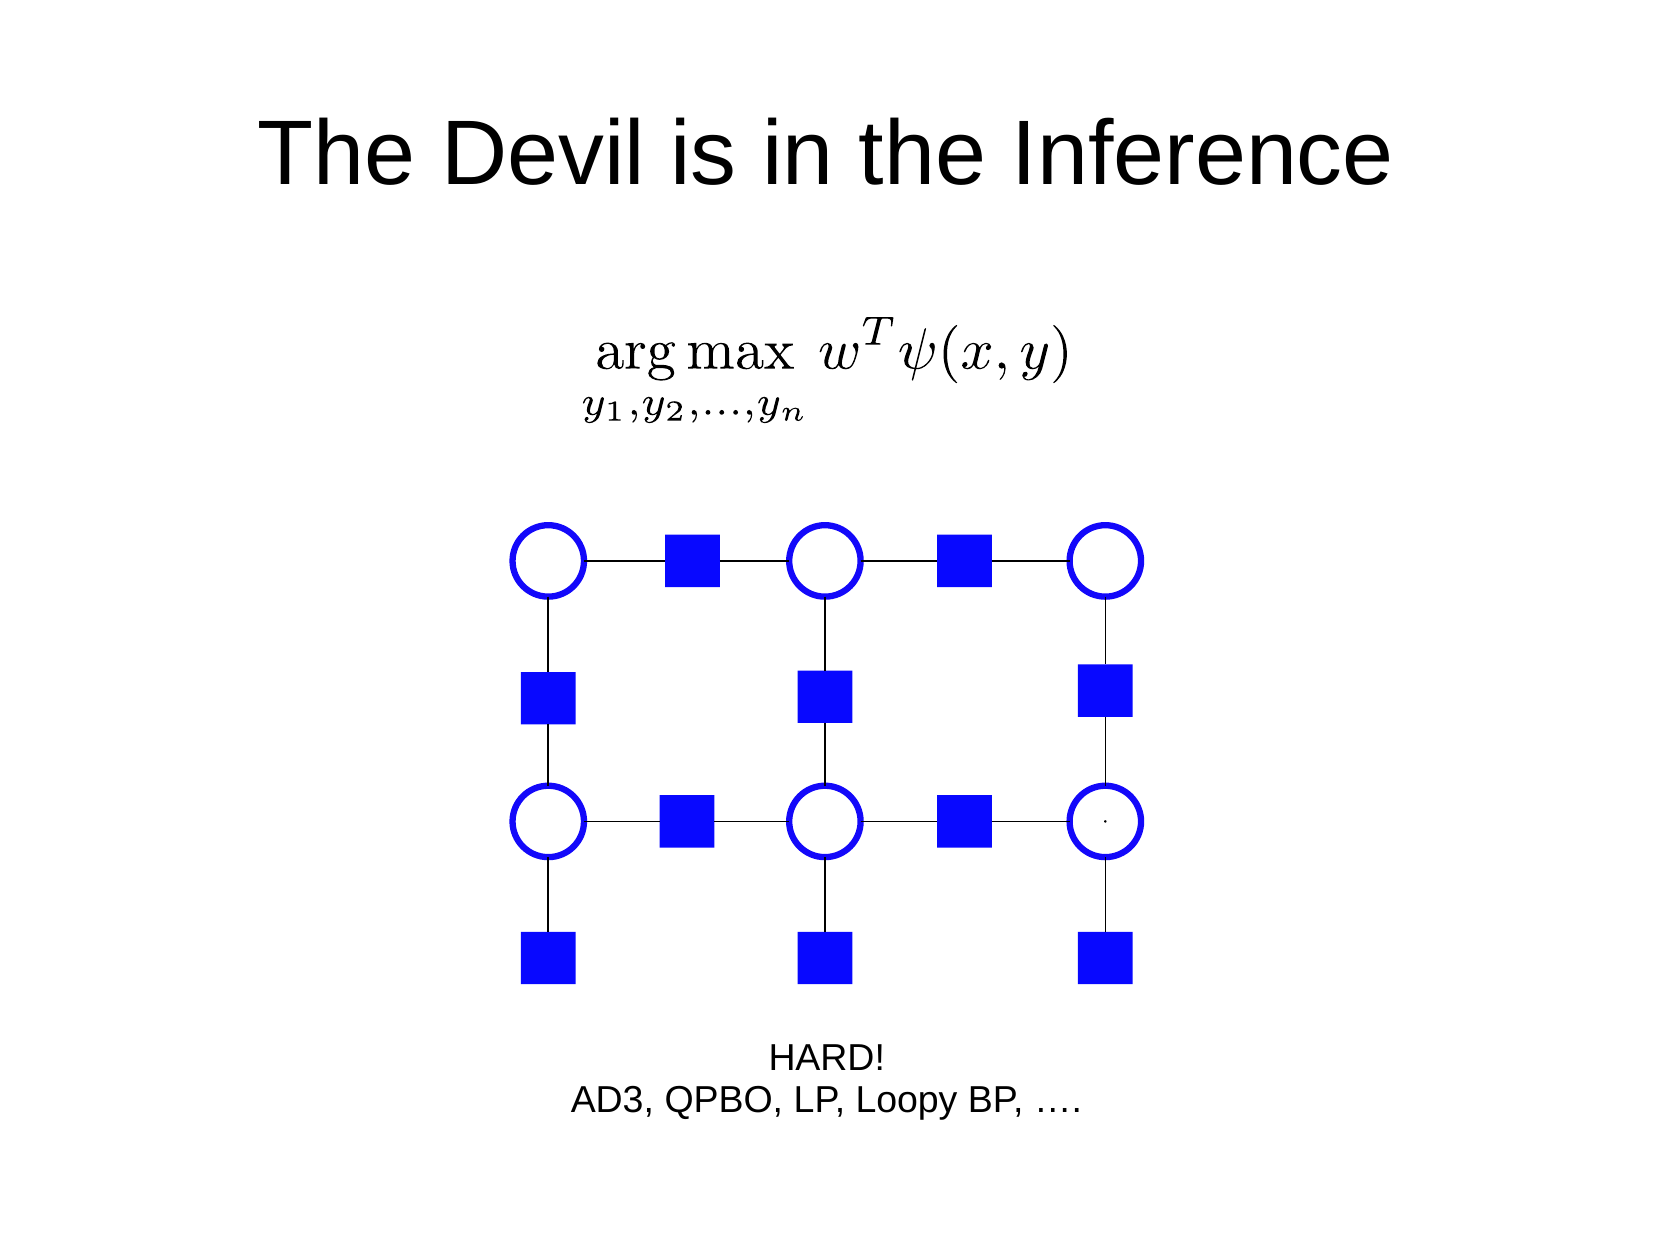

# The Devil is in the Inference
HARD!
AD3, QPBO, LP, Loopy BP, ….